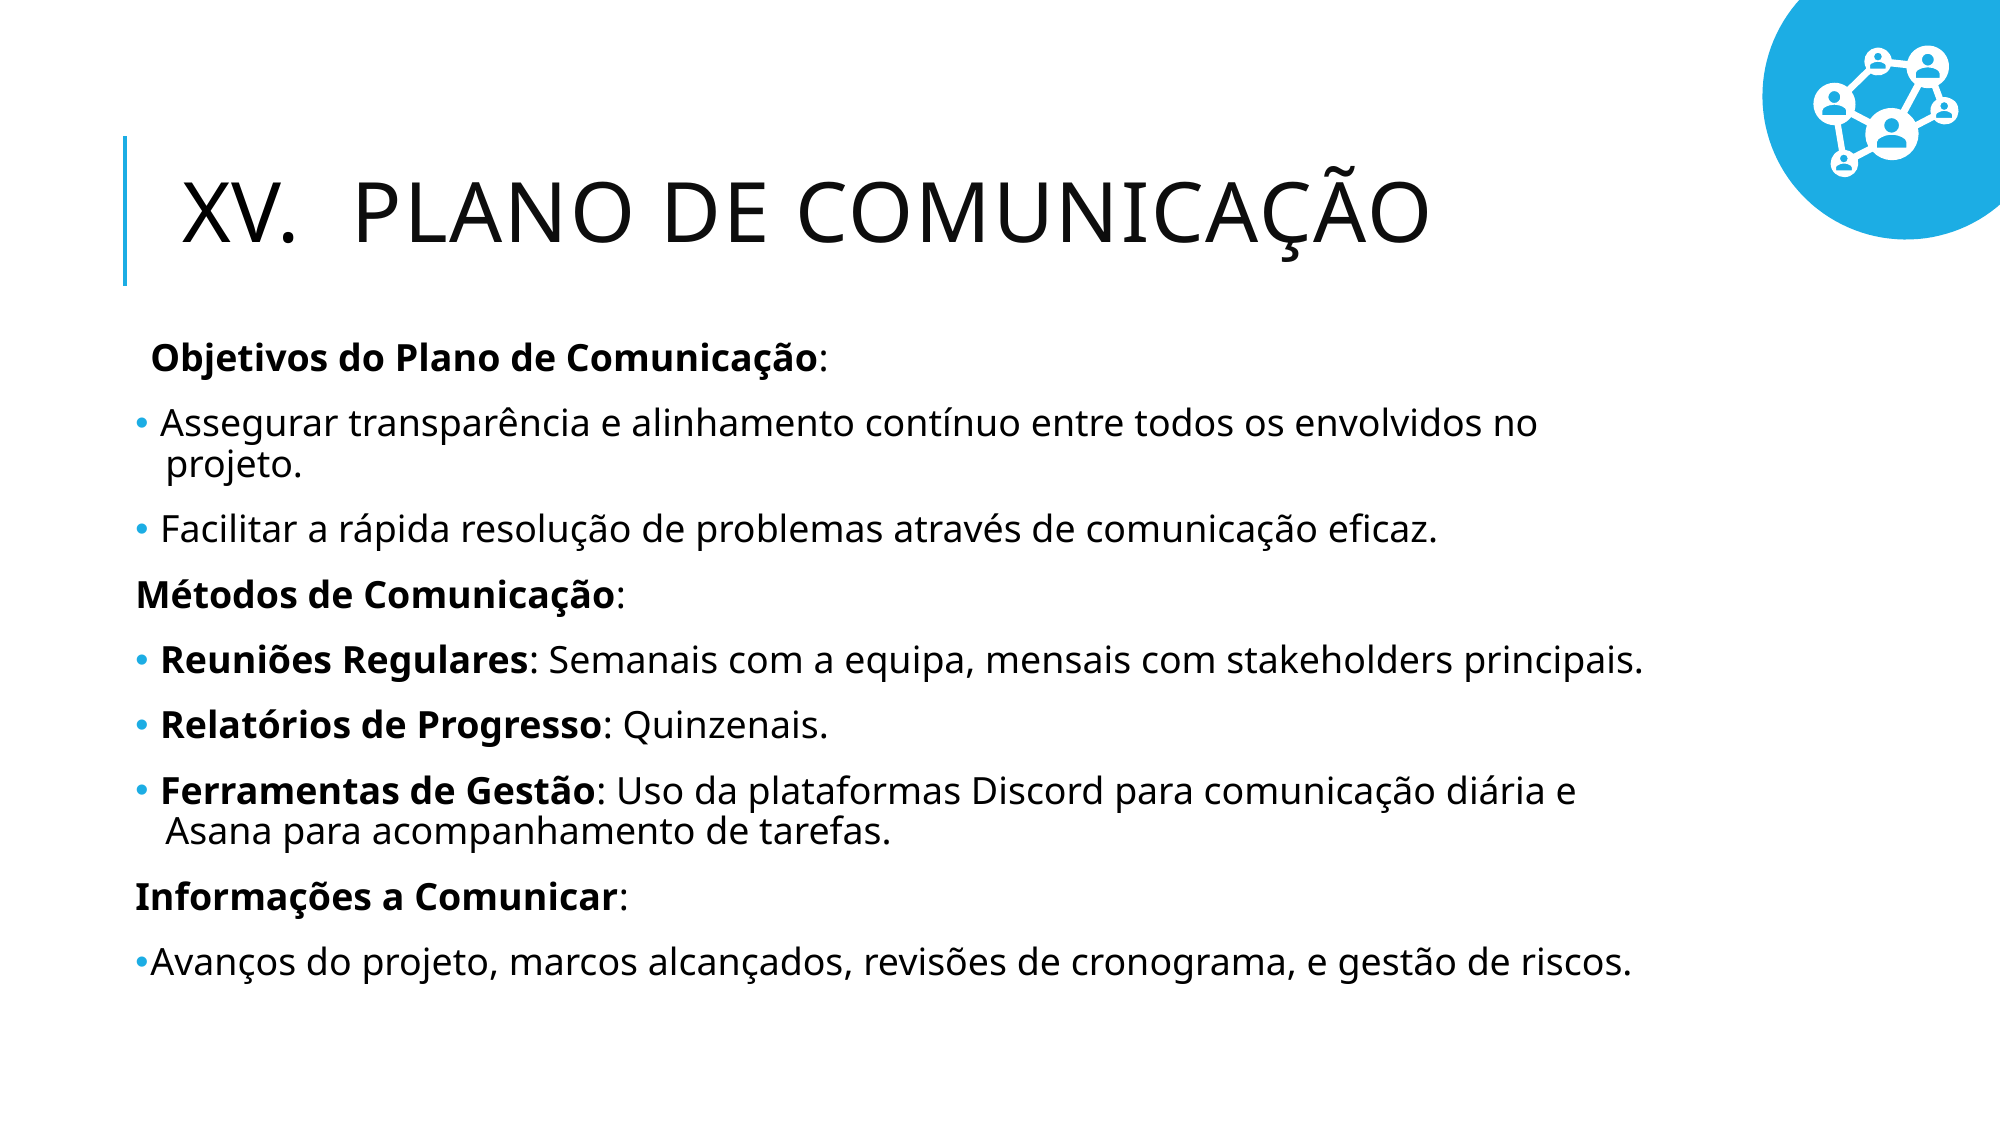

# Plano De Comunicação
Objetivos do Plano de Comunicação:
 Assegurar transparência e alinhamento contínuo entre todos os envolvidos no projeto.
 Facilitar a rápida resolução de problemas através de comunicação eficaz.
Métodos de Comunicação:
 Reuniões Regulares: Semanais com a equipa, mensais com stakeholders principais.
 Relatórios de Progresso: Quinzenais.
 Ferramentas de Gestão: Uso da plataformas Discord para comunicação diária e Asana para acompanhamento de tarefas.
Informações a Comunicar:
Avanços do projeto, marcos alcançados, revisões de cronograma, e gestão de riscos.